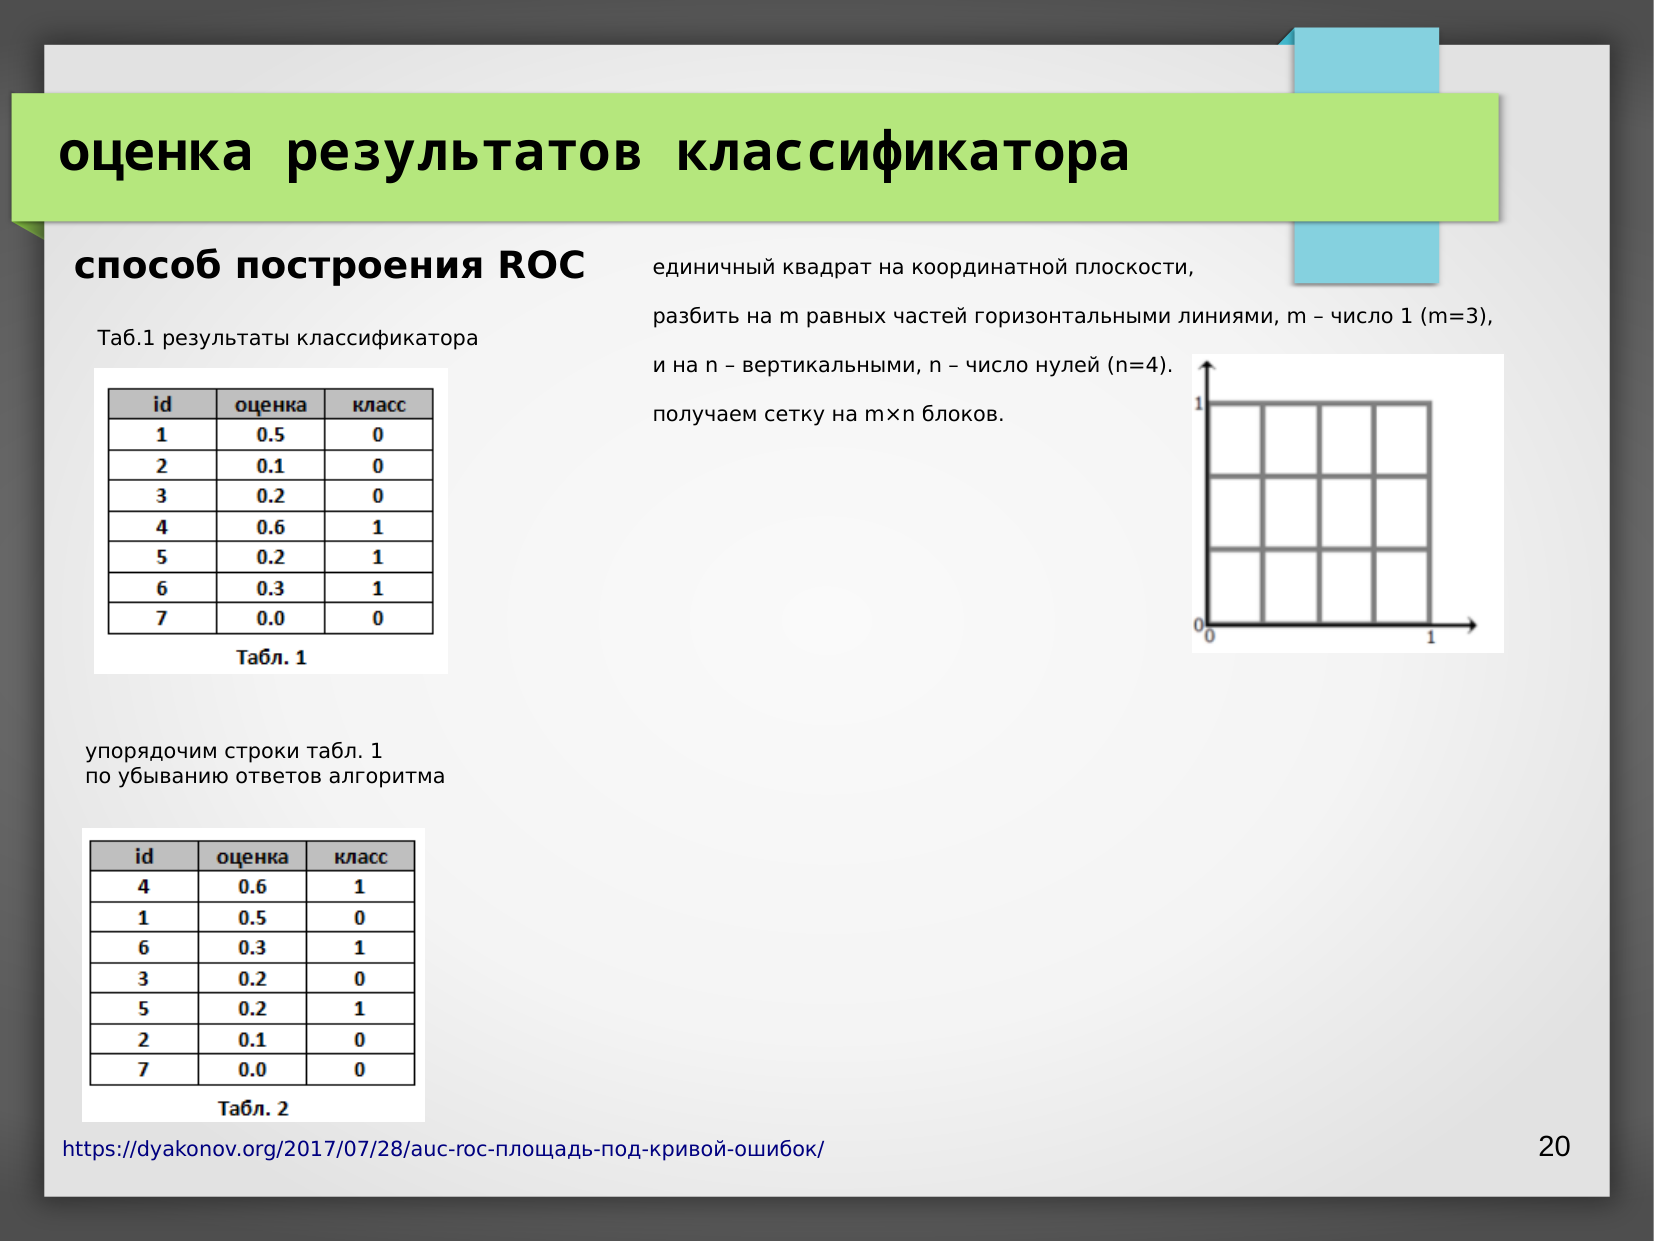

# оценка результатов классификатора
способ построения ROC
единичный квадрат на координатной плоскости,
разбить на m равных частей горизонтальными линиями, m – число 1 (m=3),
и на n – вертикальными, n – число нулей (n=4).
получаем сетку на m×n блоков.
Таб.1 результаты классификатора
упорядочим строки табл. 1
по убыванию ответов алгоритма
https://dyakonov.org/2017/07/28/auc-roc-площадь-под-кривой-ошибок/
20